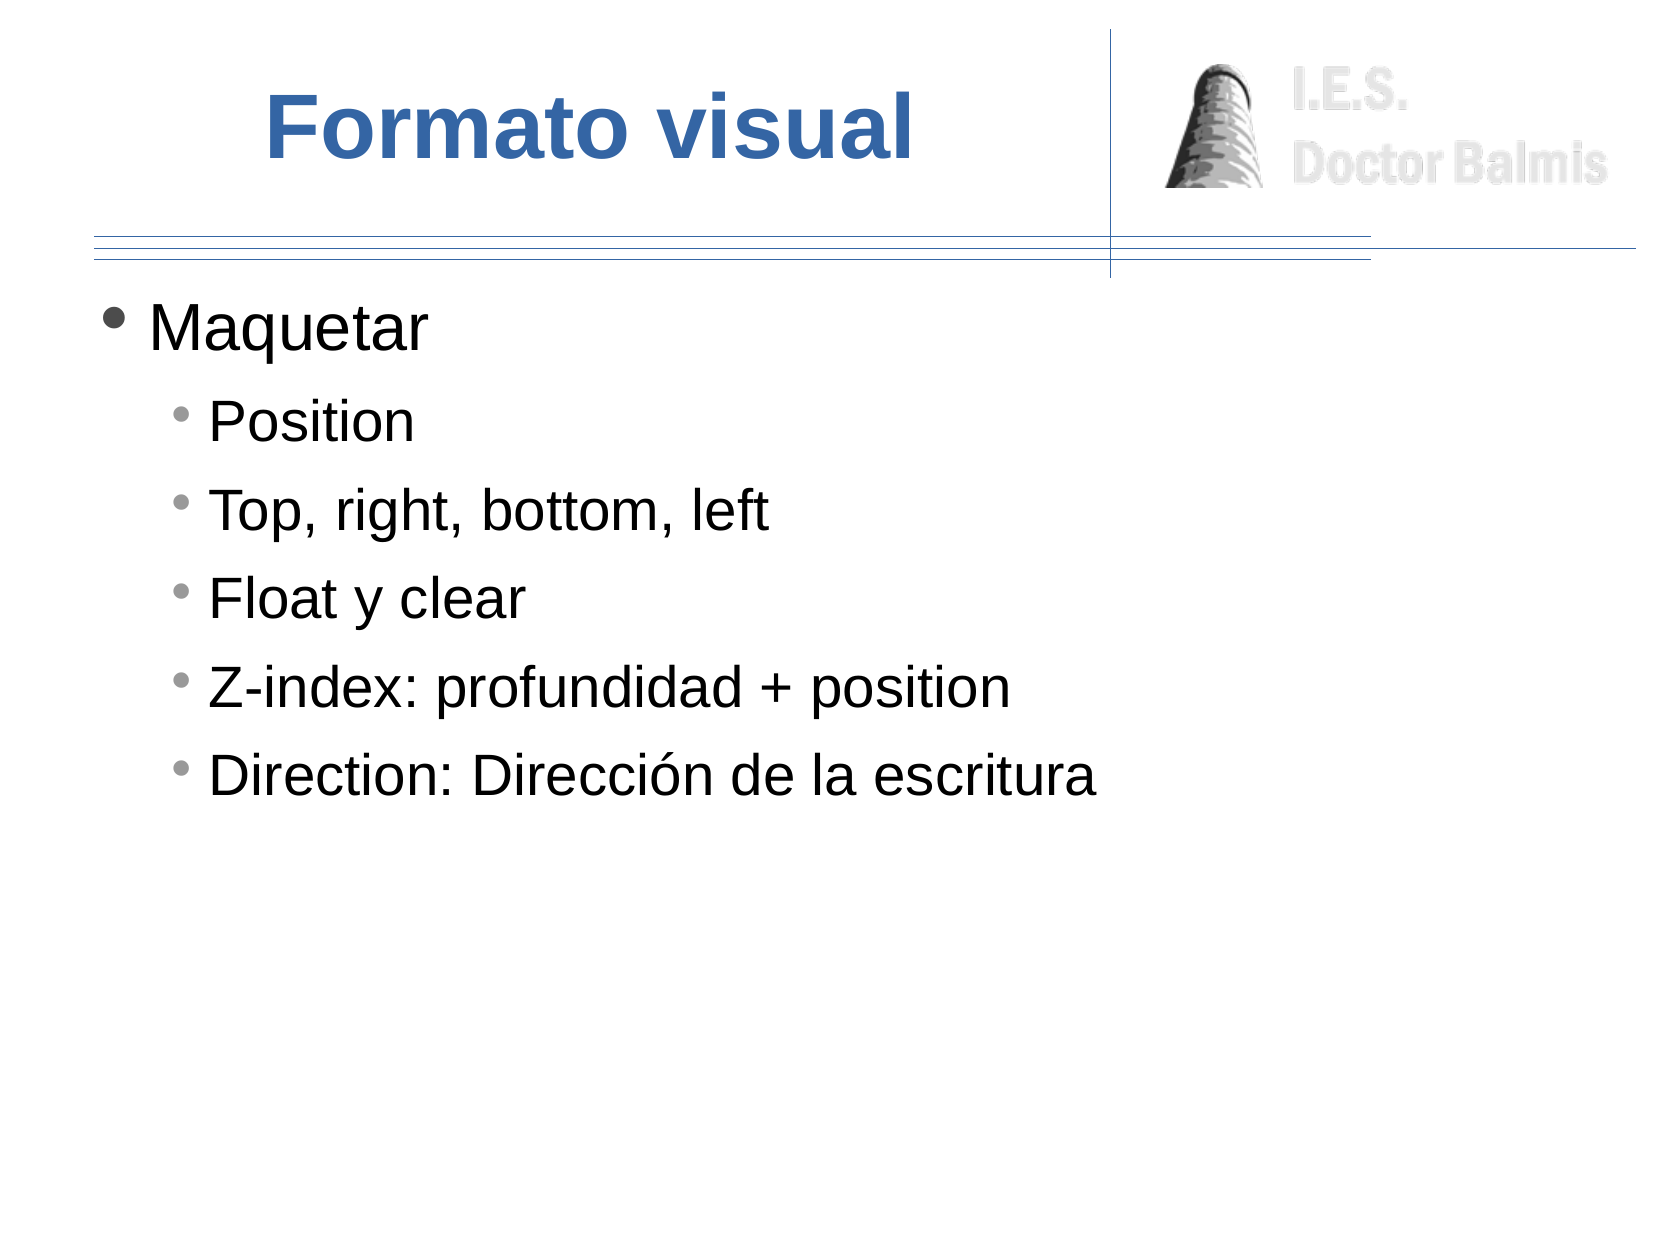

# Formato visual
 Maquetar
 Position
 Top, right, bottom, left
 Float y clear
 Z-index: profundidad + position
 Direction: Dirección de la escritura